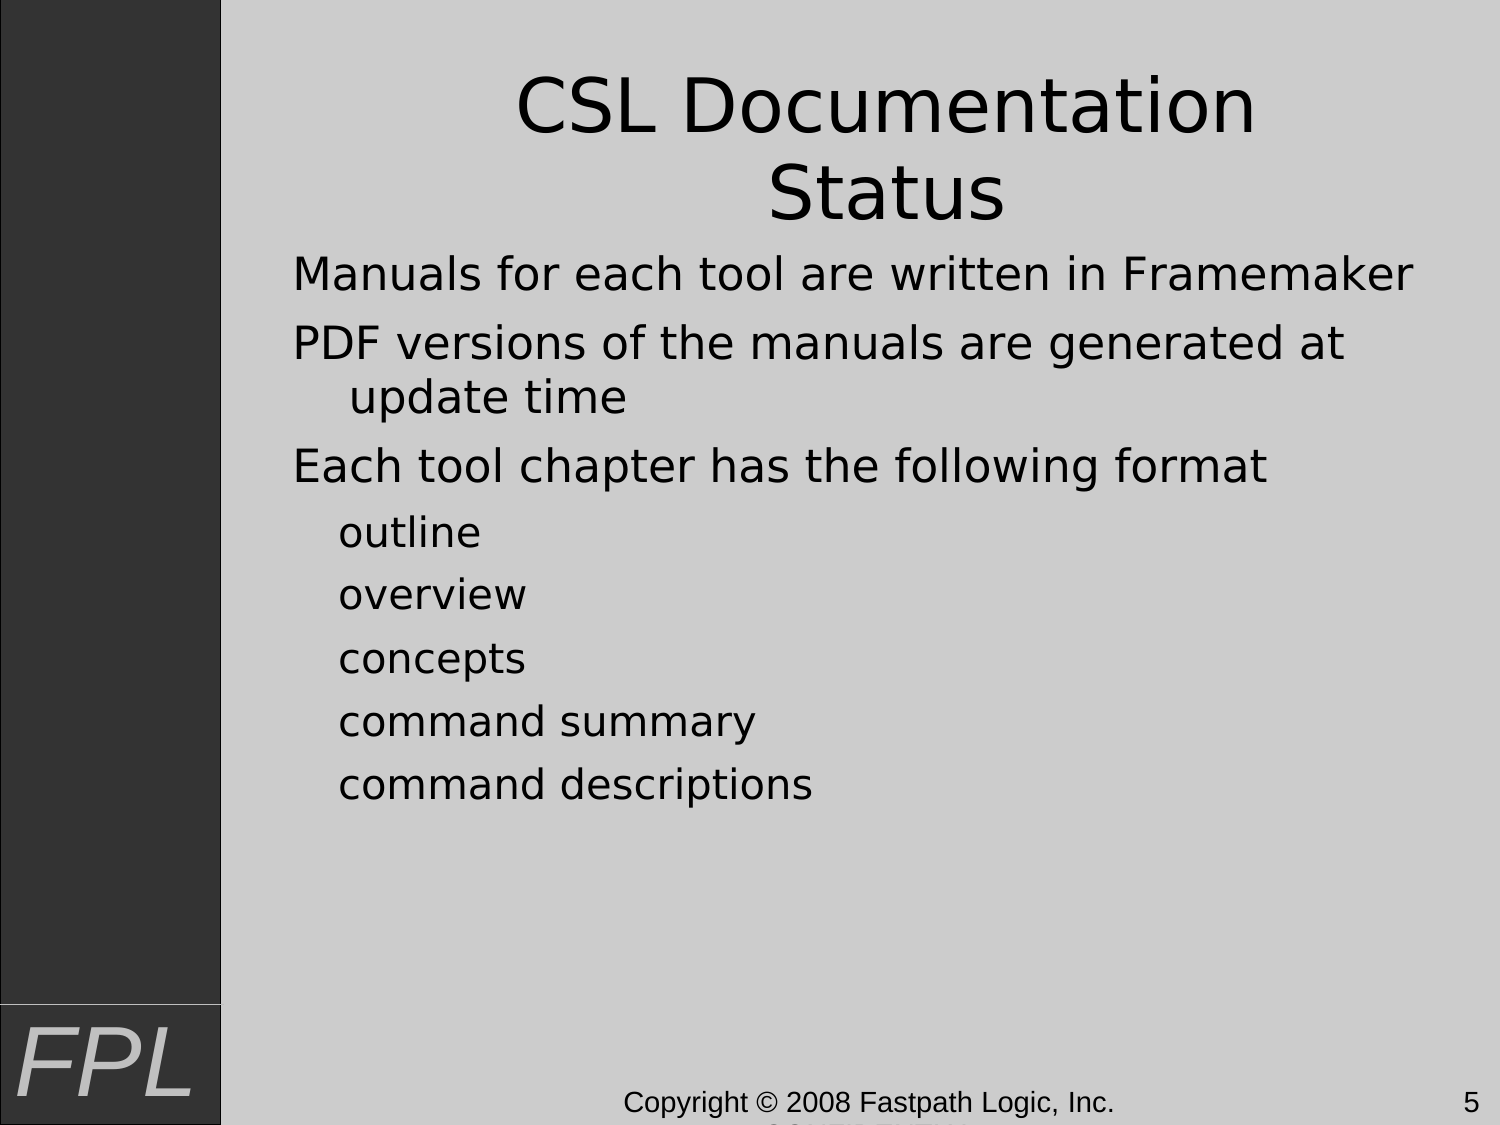

# CSL Documentation Status
Manuals for each tool are written in Framemaker
PDF versions of the manuals are generated at update time
Each tool chapter has the following format
outline
overview
concepts
command summary
command descriptions
5